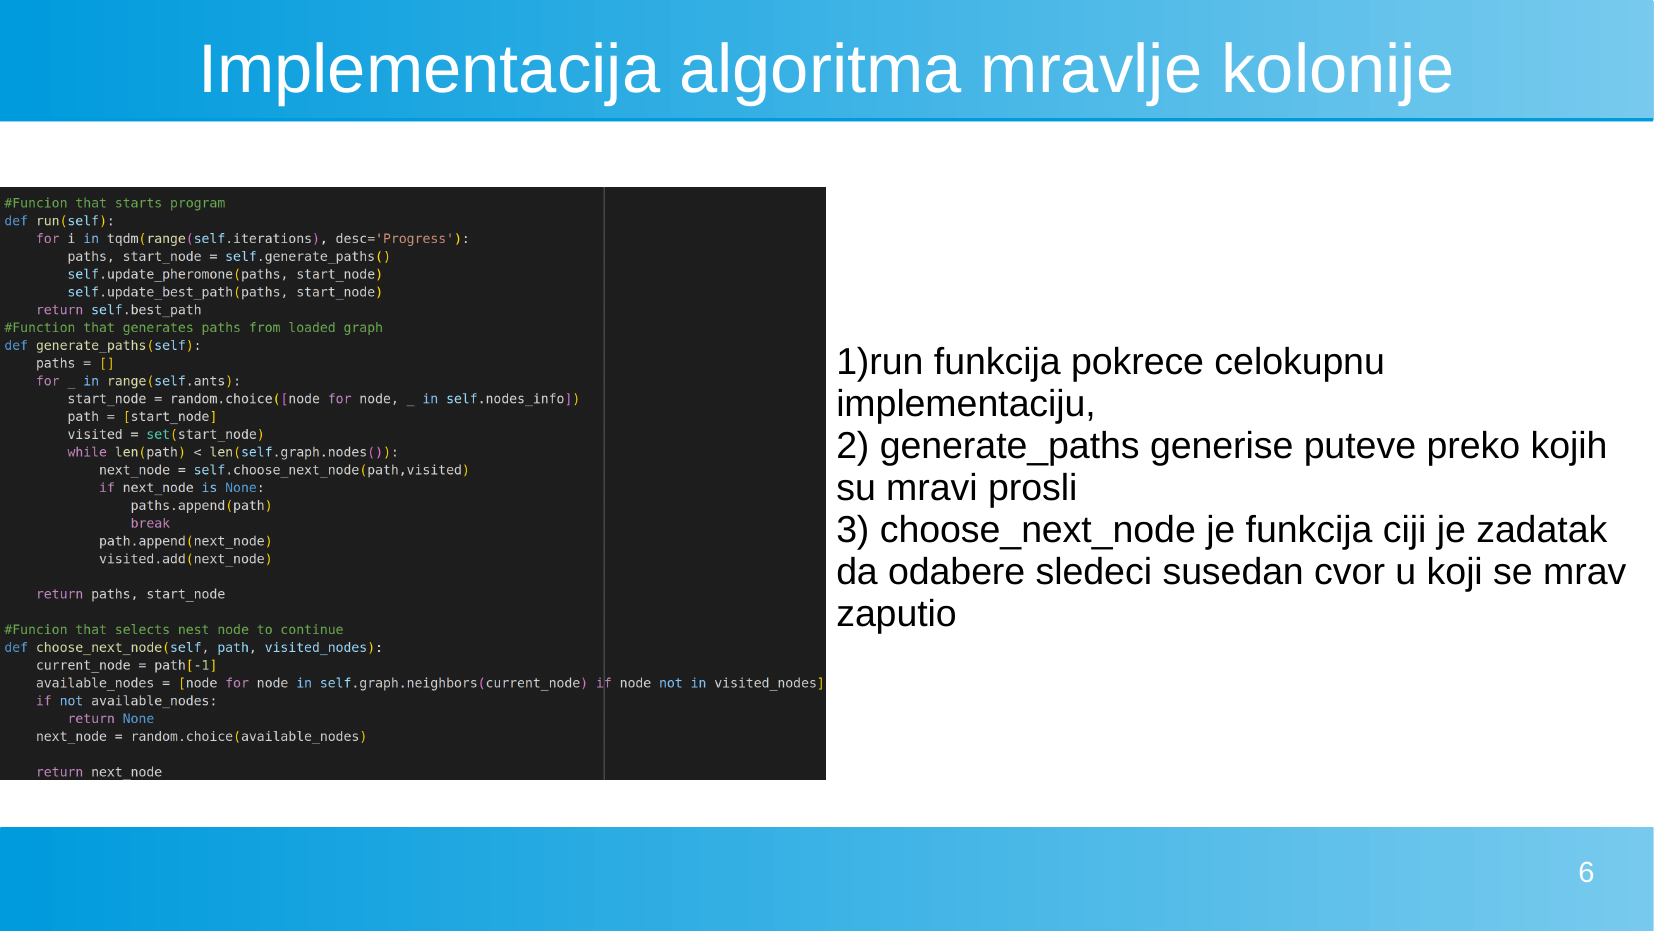

# Implementacija algoritma mravlje kolonije
1)run funkcija pokrece celokupnu implementaciju,
2) generate_paths generise puteve preko kojih su mravi prosli
3) choose_next_node je funkcija ciji je zadatak da odabere sledeci susedan cvor u koji se mrav zaputio
6